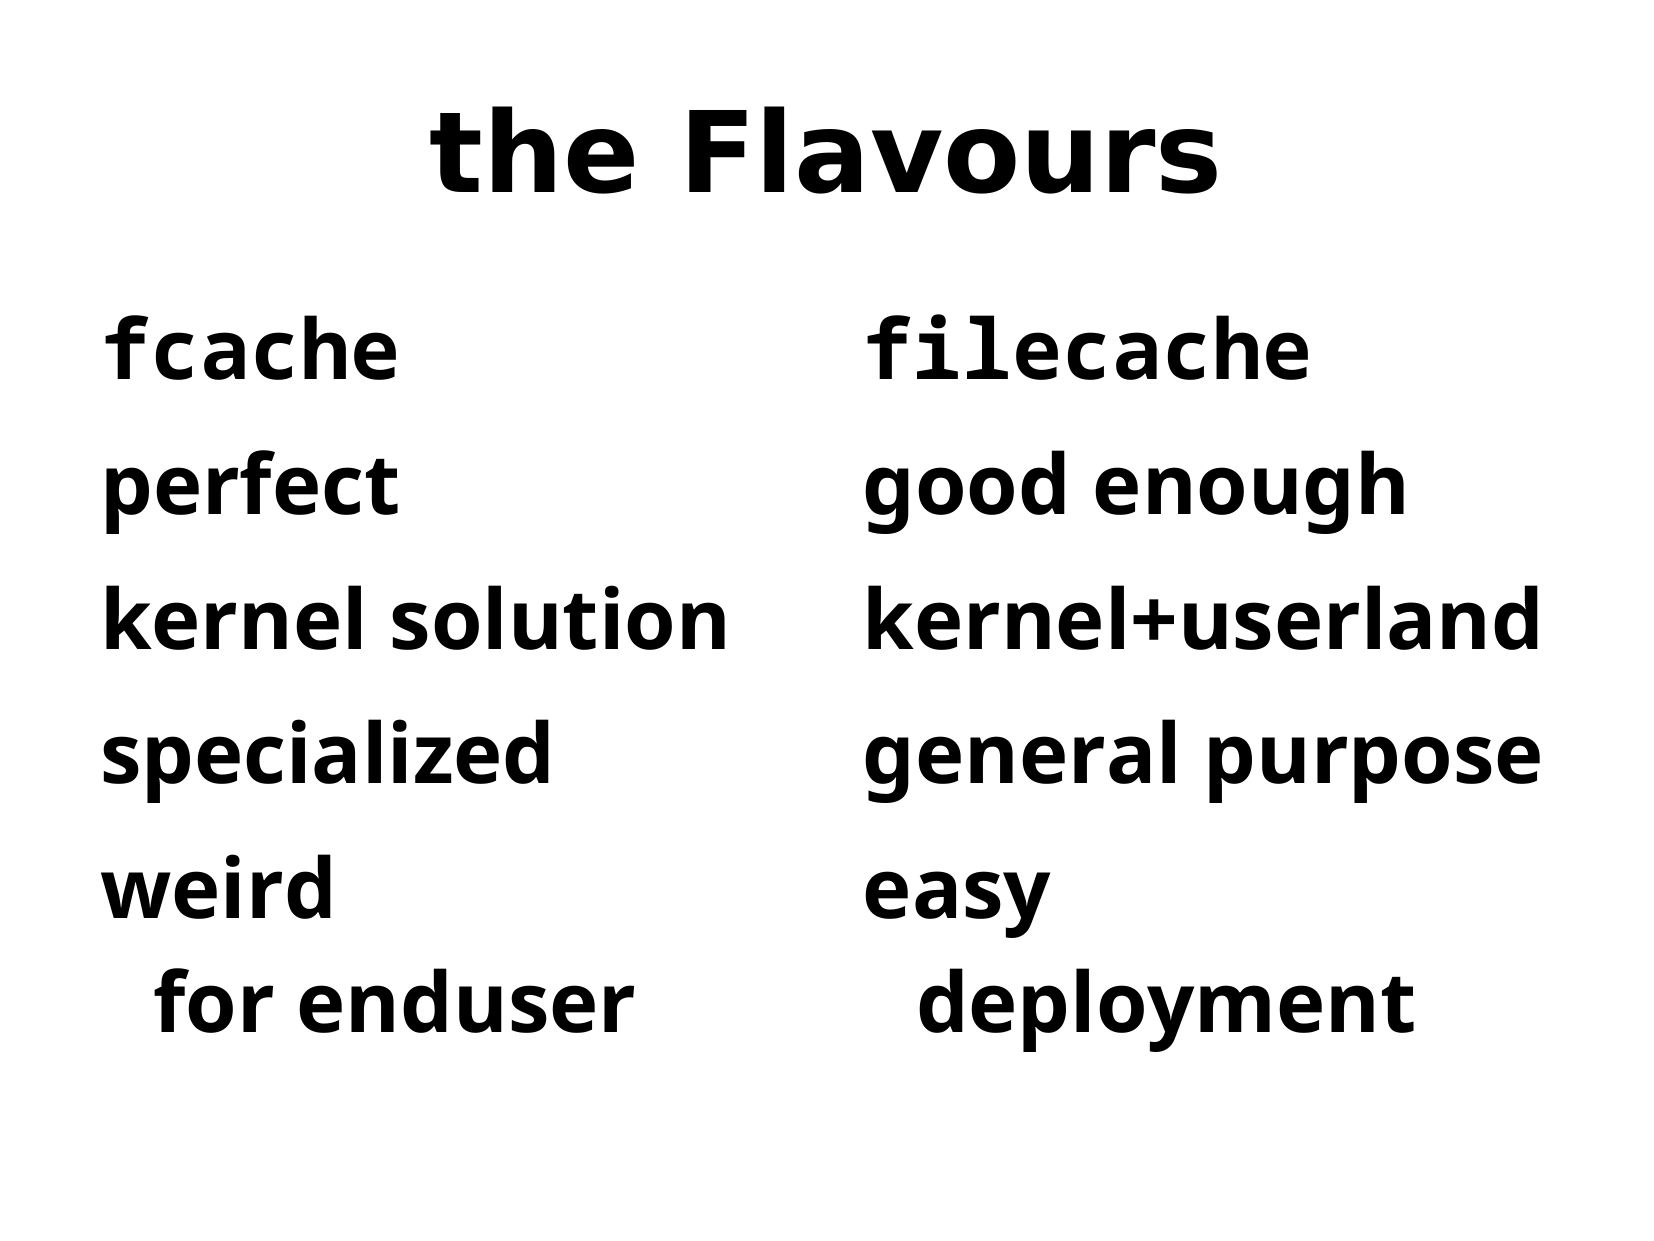

# the Flavours
fcache
perfect
kernel solution
specialized
weird
for enduser
filecache
good enough
kernel+userland
general purpose
easy deployment